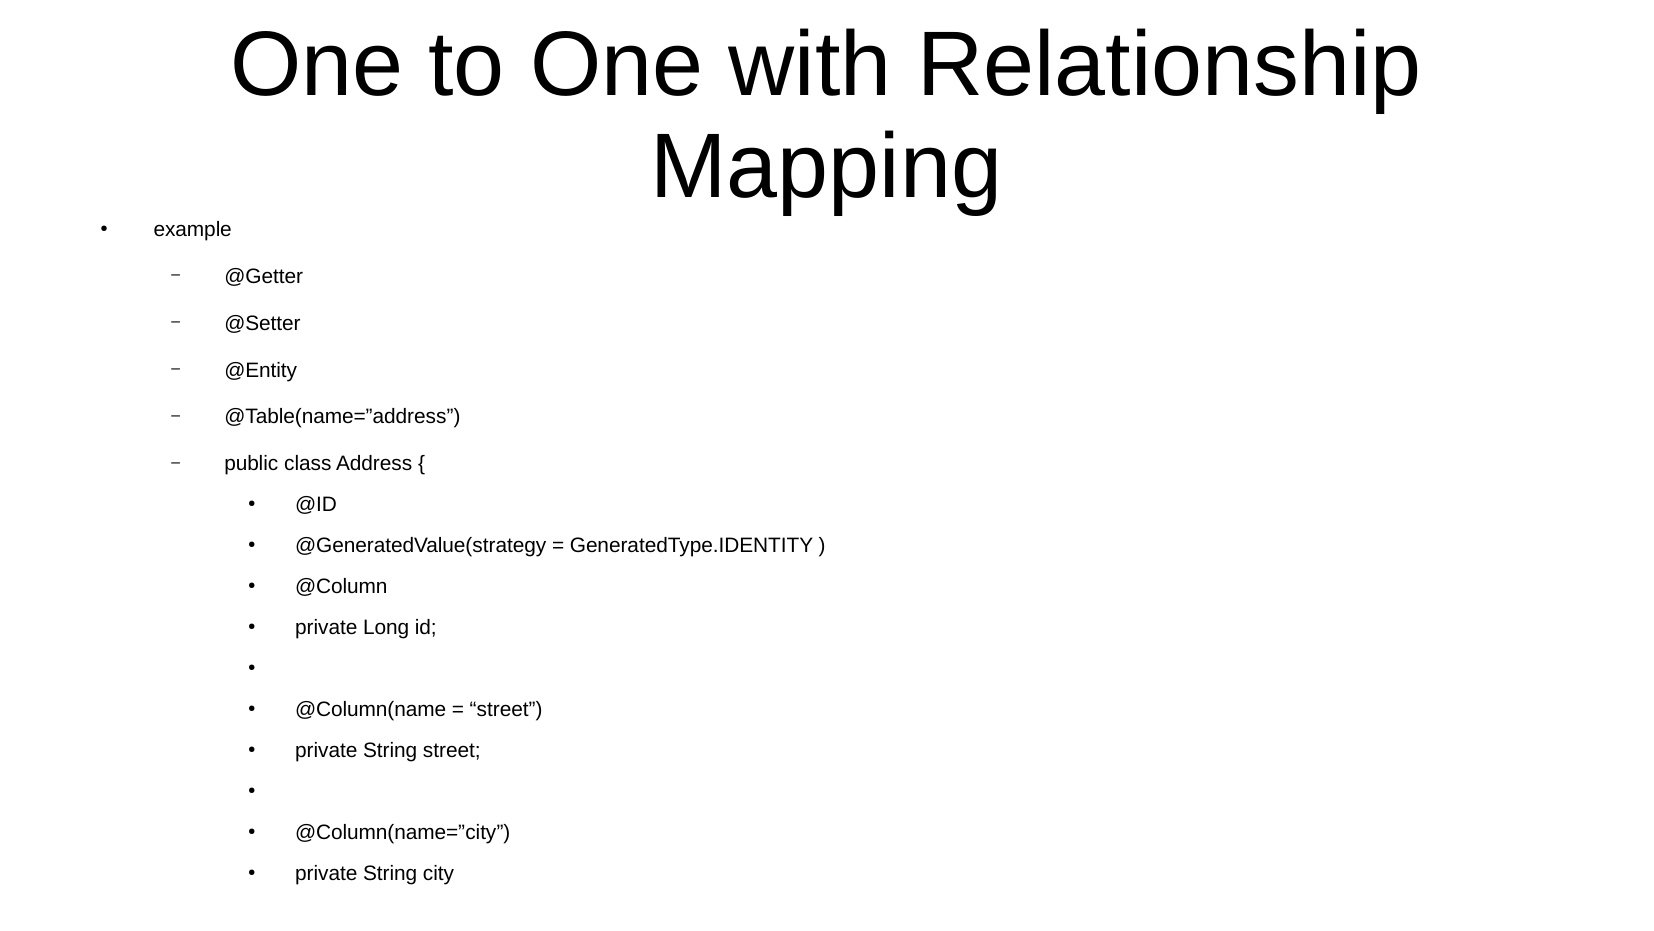

# One to One with Relationship Mapping
example
@Getter
@Setter
@Entity
@Table(name=”address”)
public class Address {
@ID
@GeneratedValue(strategy = GeneratedType.IDENTITY )
@Column
private Long id;
@Column(name = “street”)
private String street;
@Column(name=”city”)
private String city